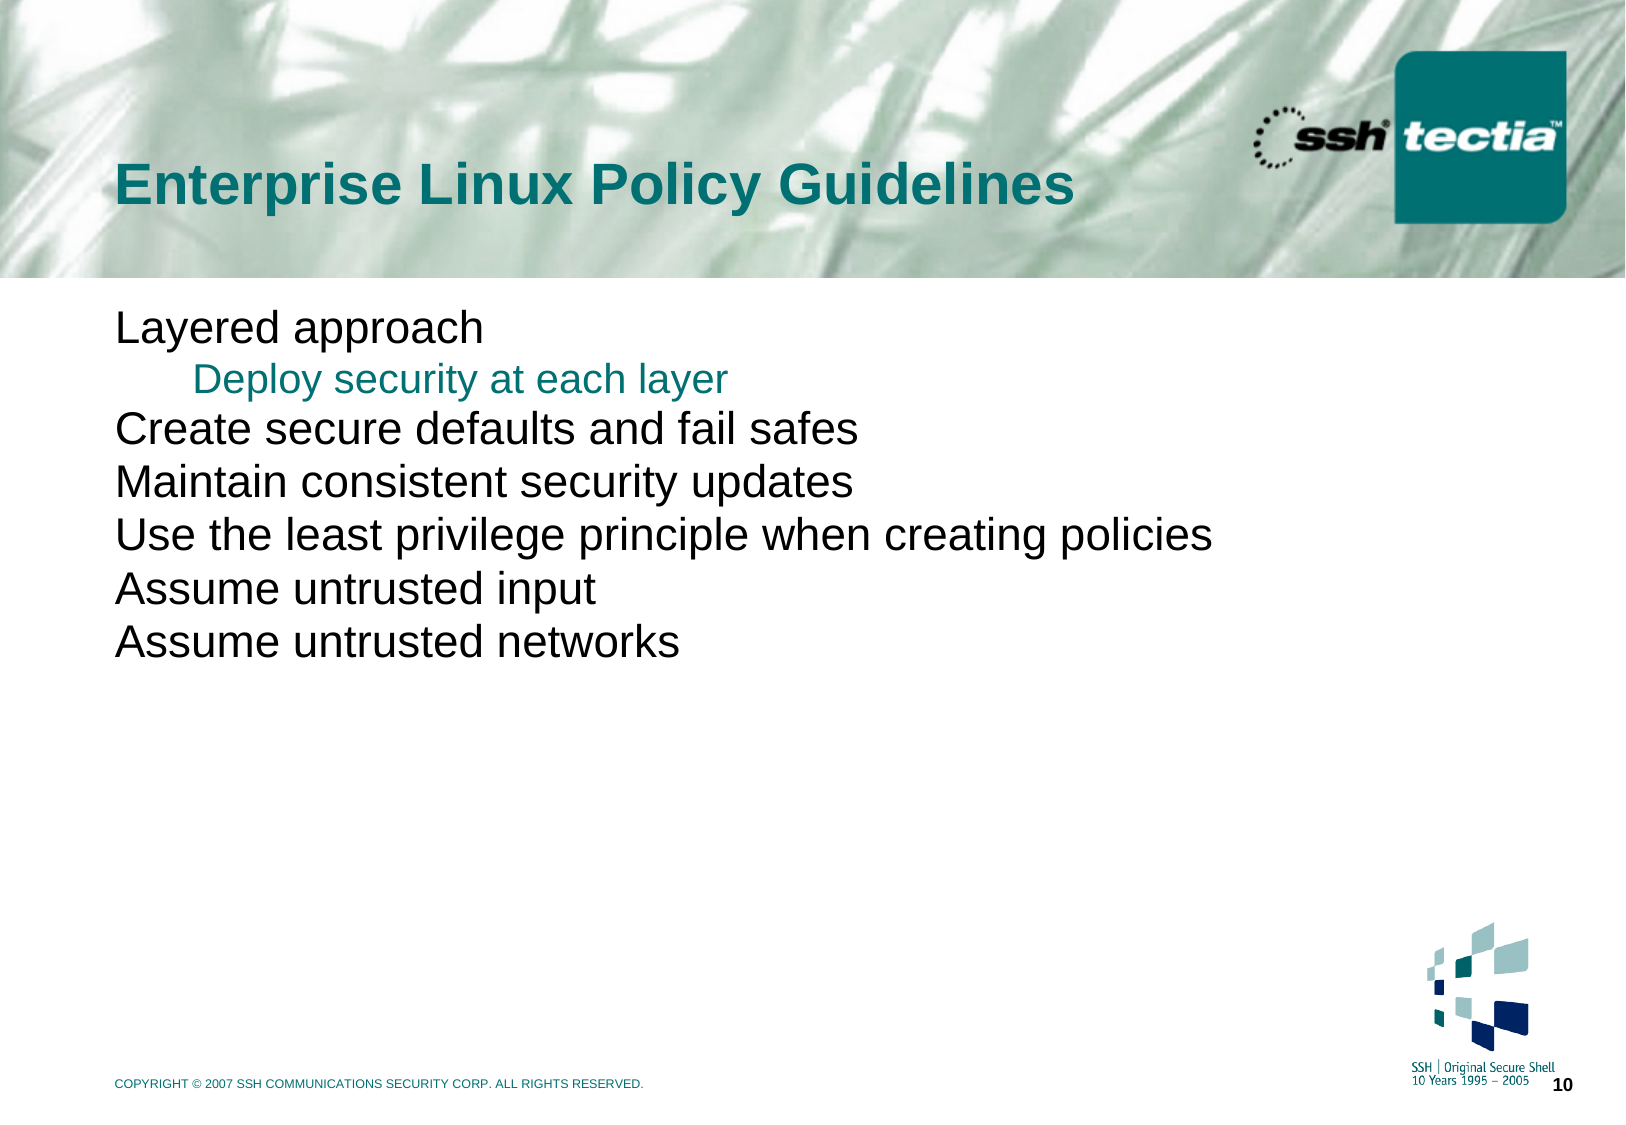

# Enterprise Linux Policy Guidelines
Layered approach
Deploy security at each layer
Create secure defaults and fail safes
Maintain consistent security updates
Use the least privilege principle when creating policies
Assume untrusted input
Assume untrusted networks